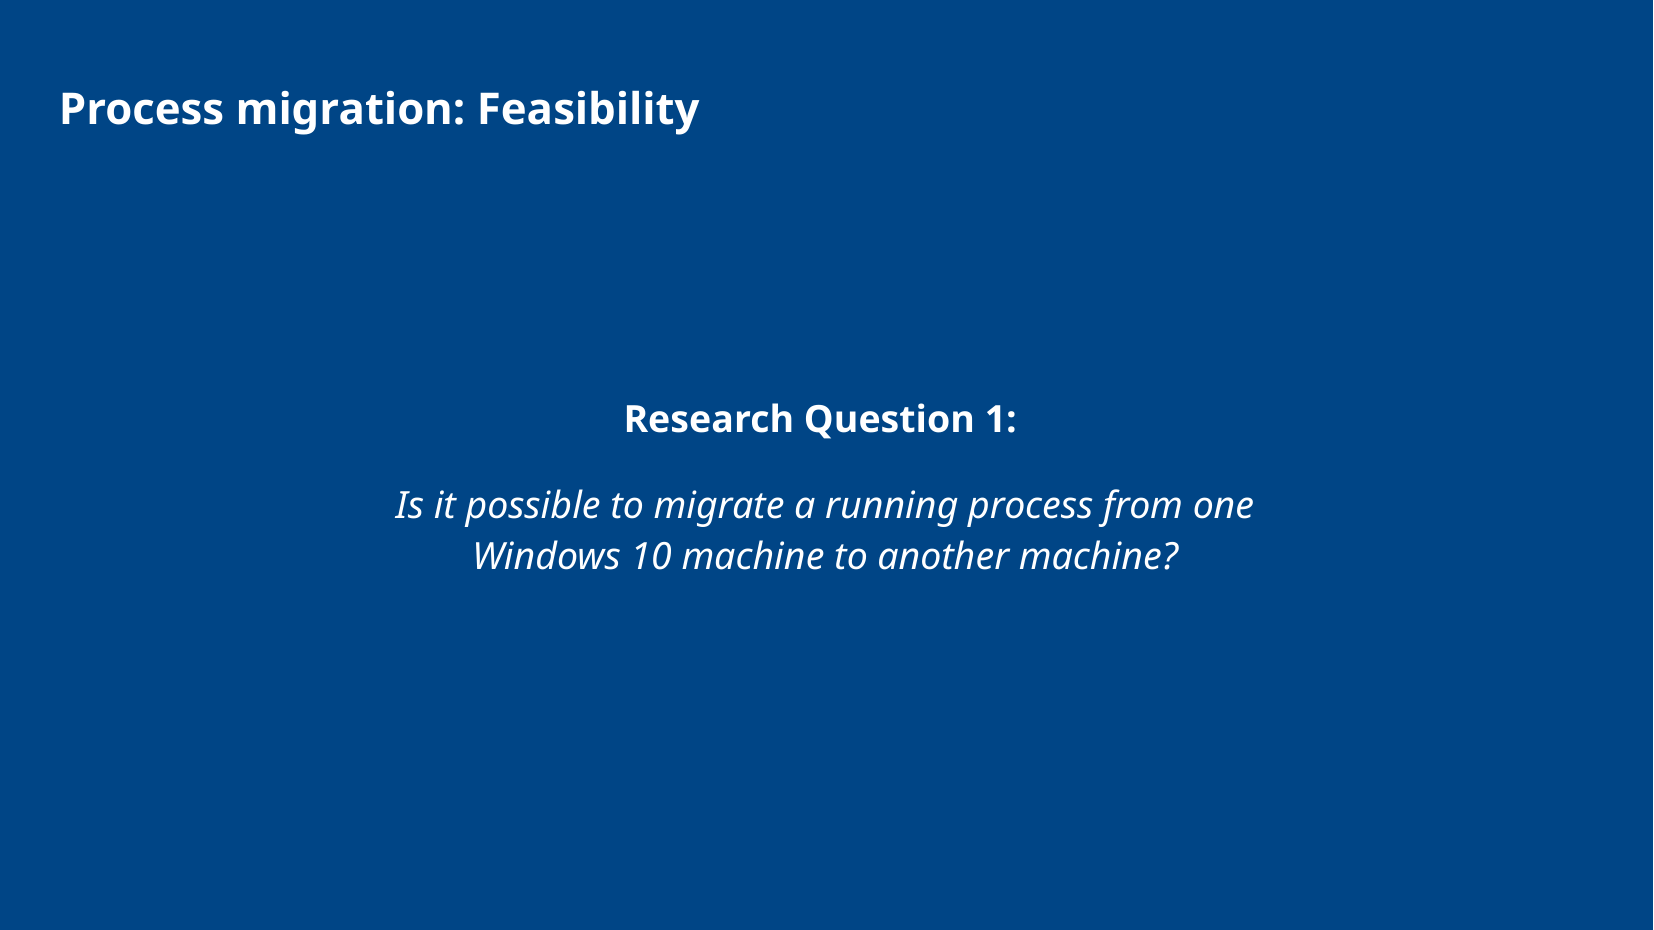

# Process migration: Feasibility
Research Question 1:
Is it possible to migrate a running process from one Windows 10 machine to another machine?